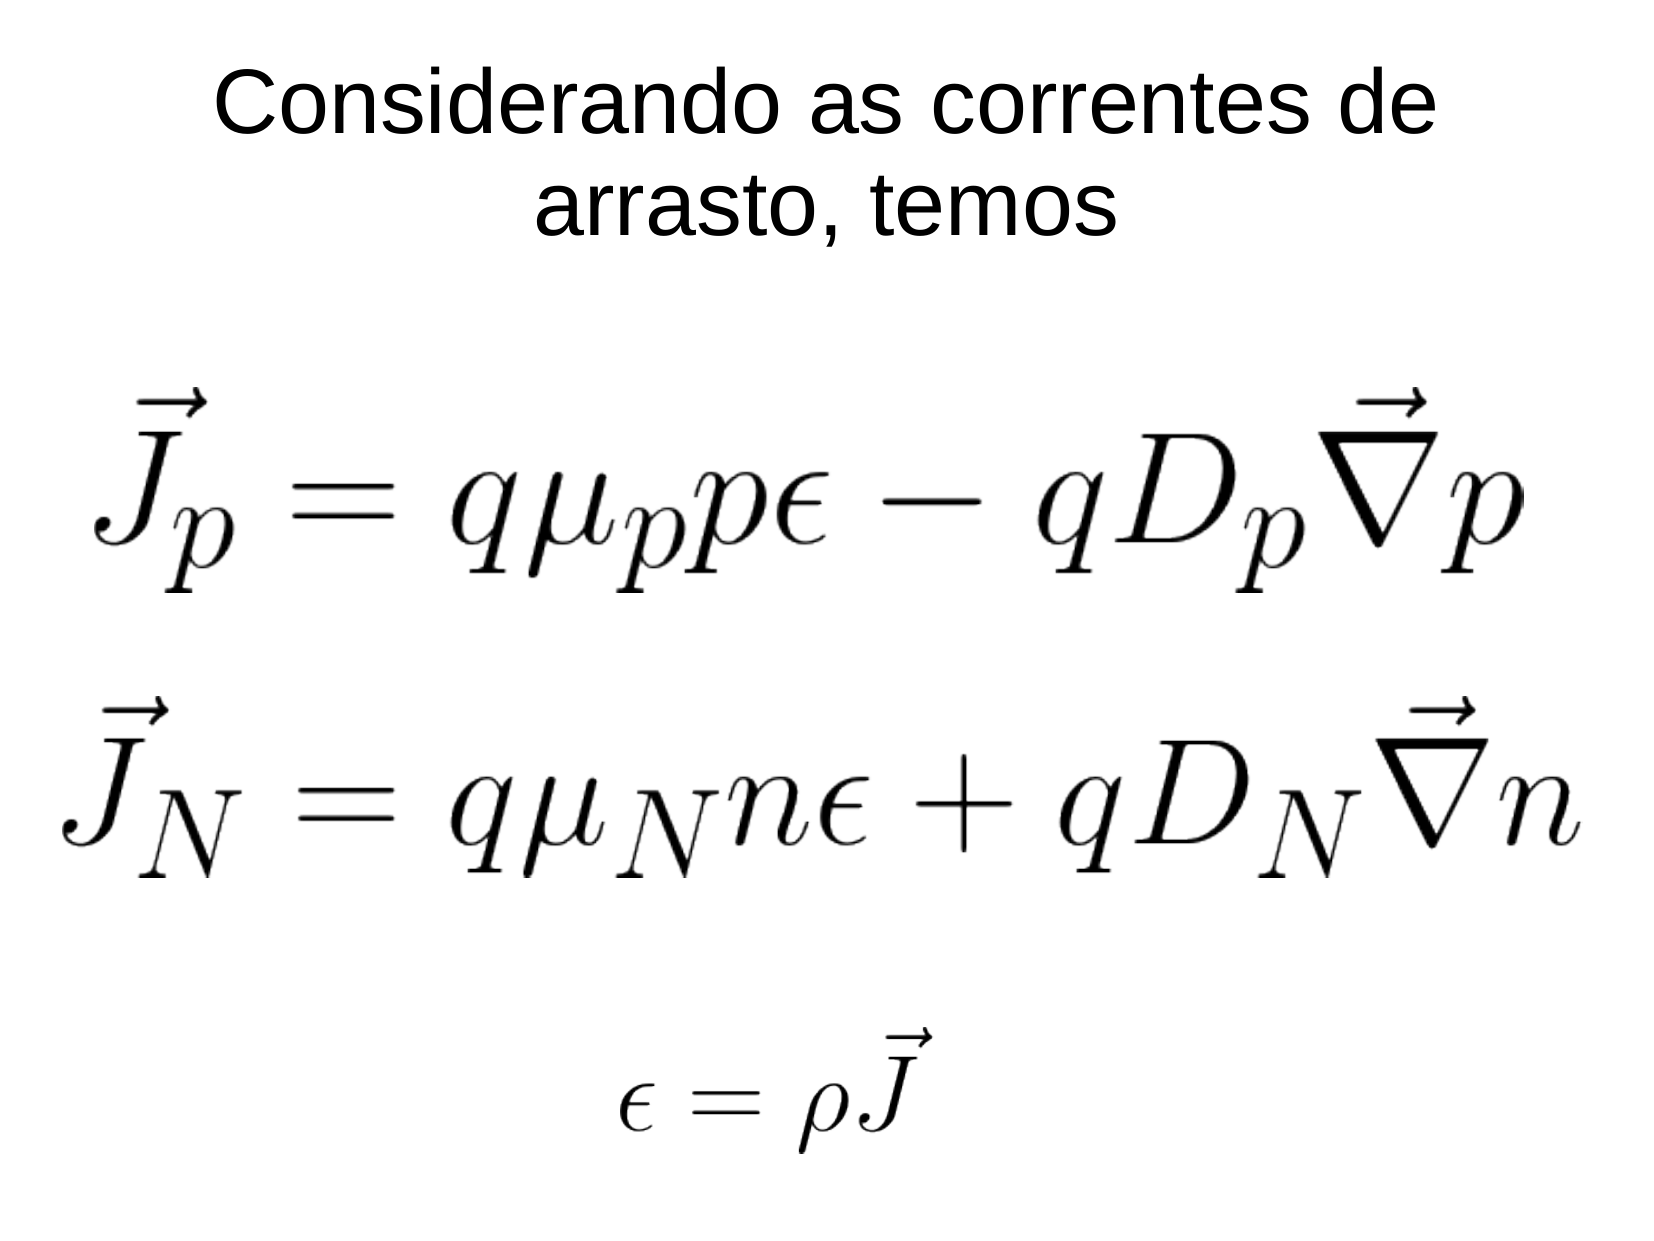

# Considerando as correntes de arrasto, temos